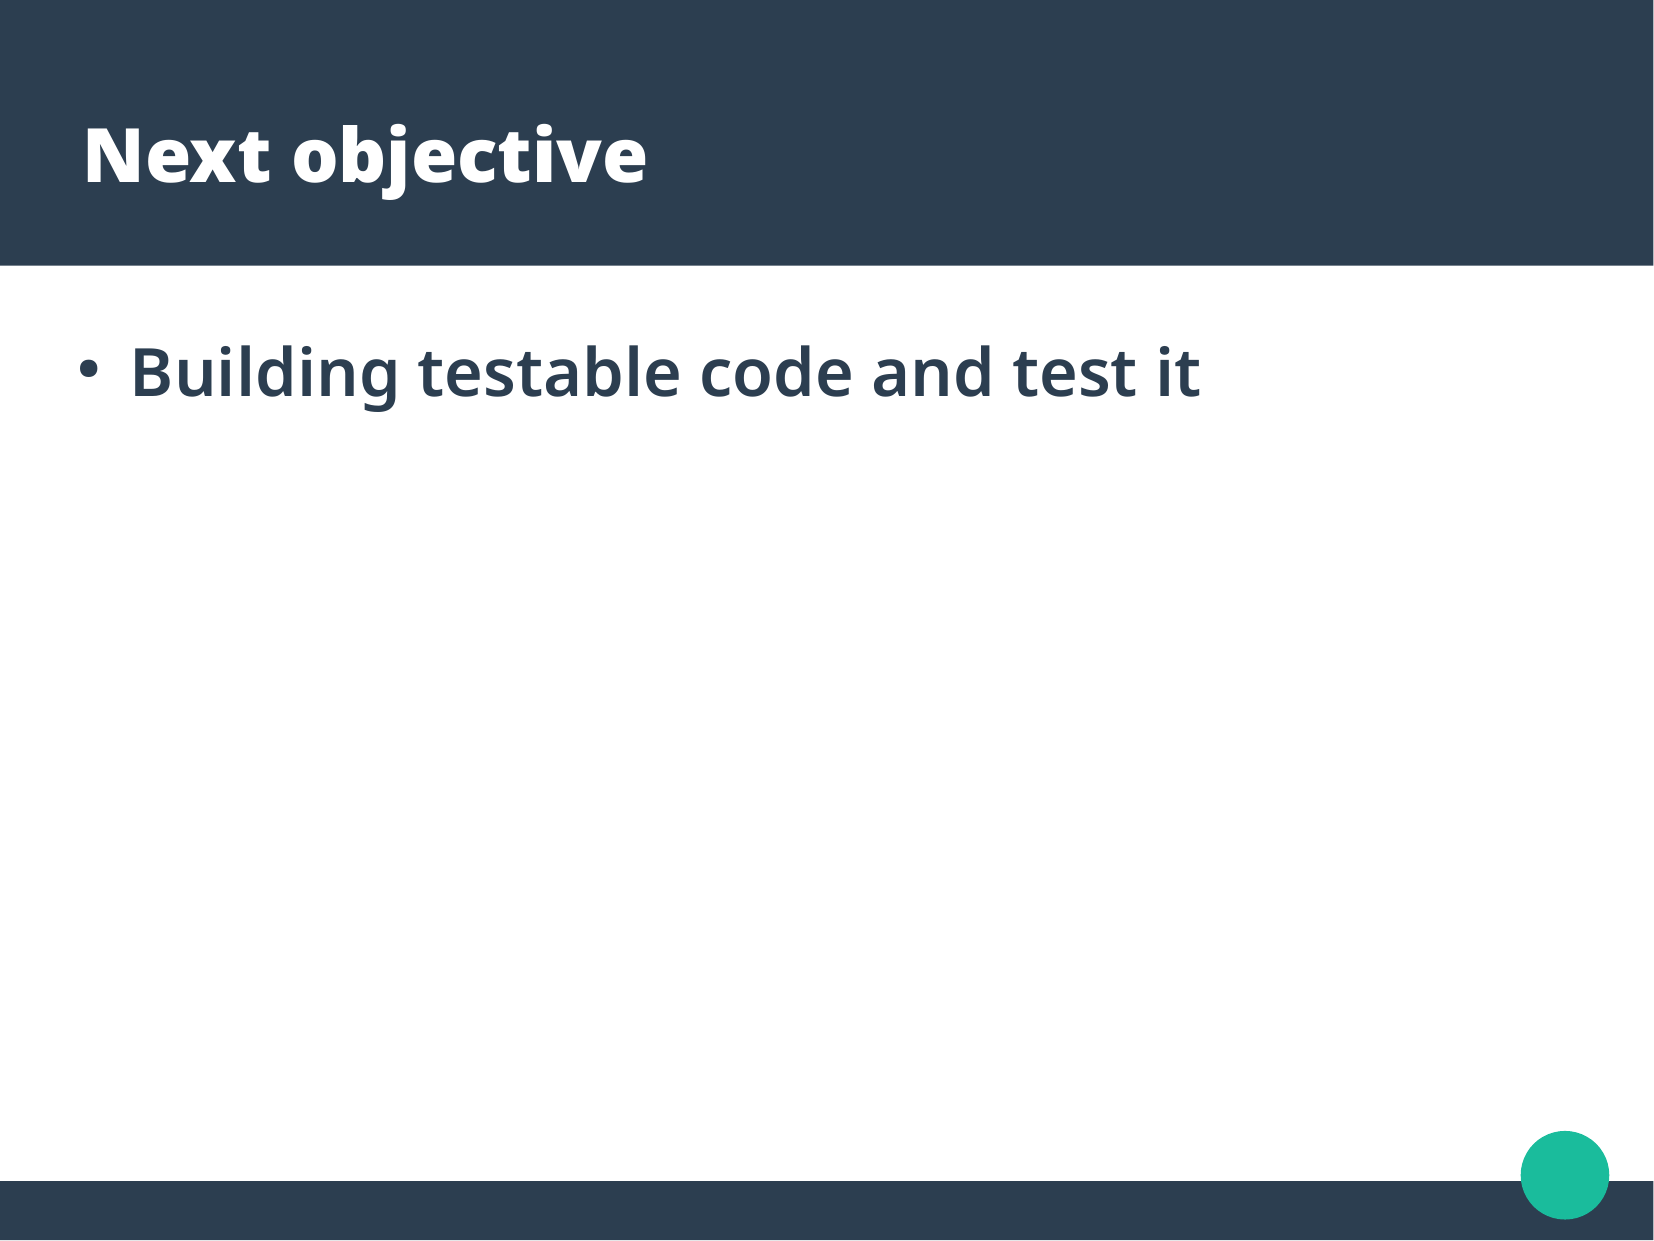

# Next objective
Building testable code and test it